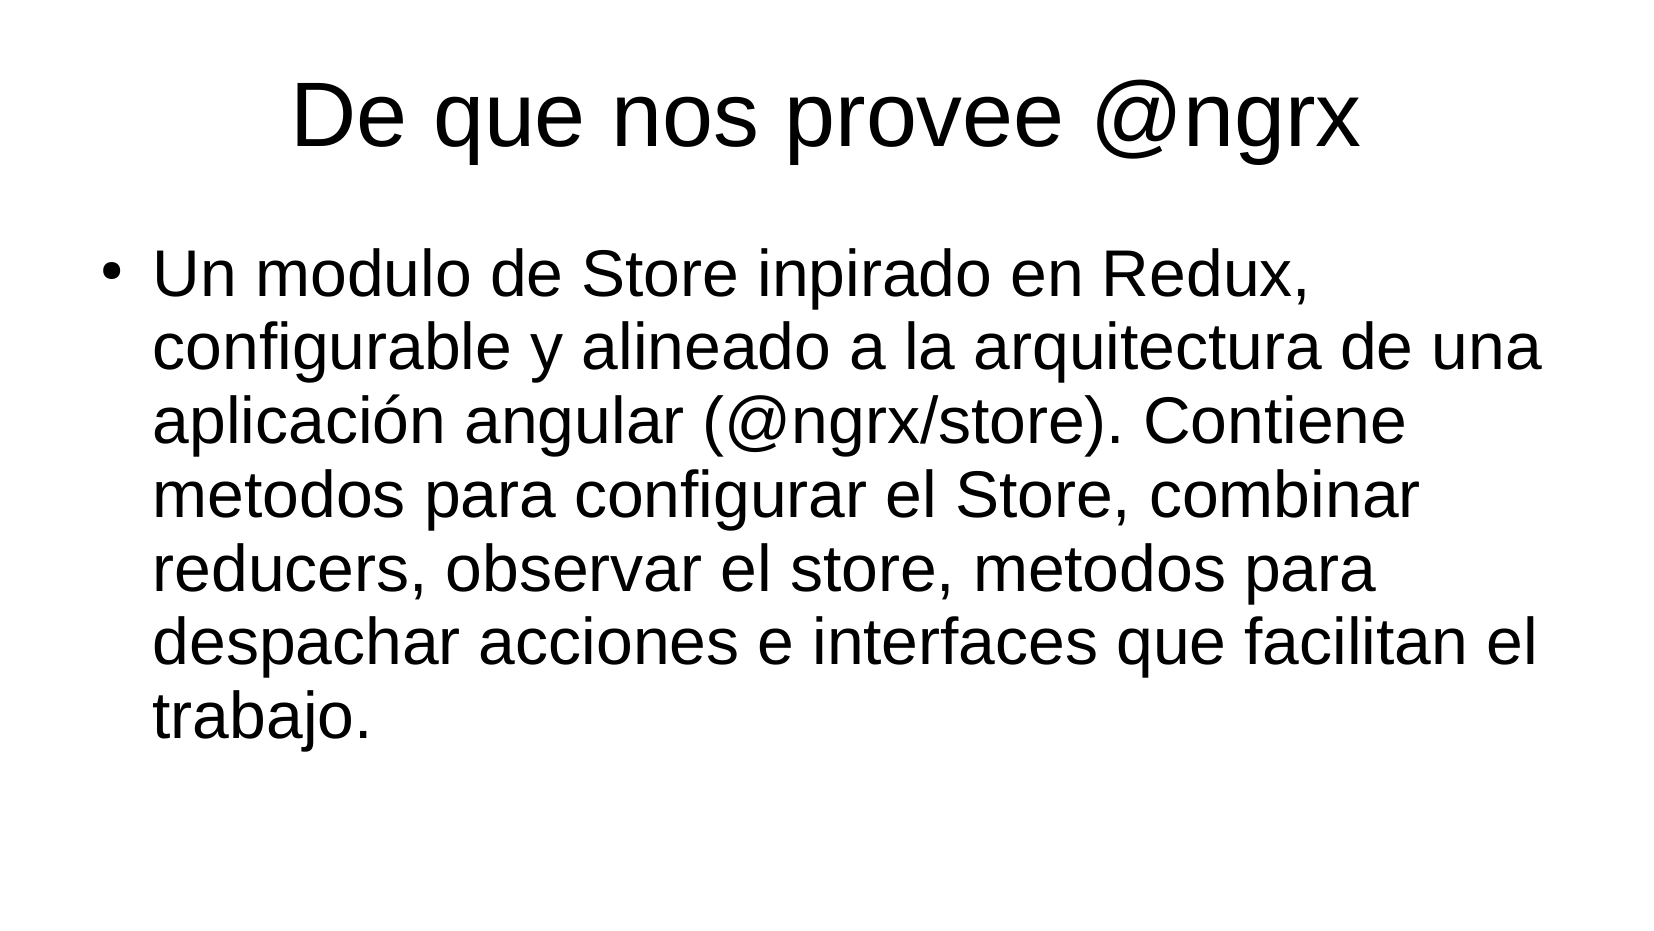

# De que nos provee @ngrx
Un modulo de Store inpirado en Redux, configurable y alineado a la arquitectura de una aplicación angular (@ngrx/store). Contiene metodos para configurar el Store, combinar reducers, observar el store, metodos para despachar acciones e interfaces que facilitan el trabajo.